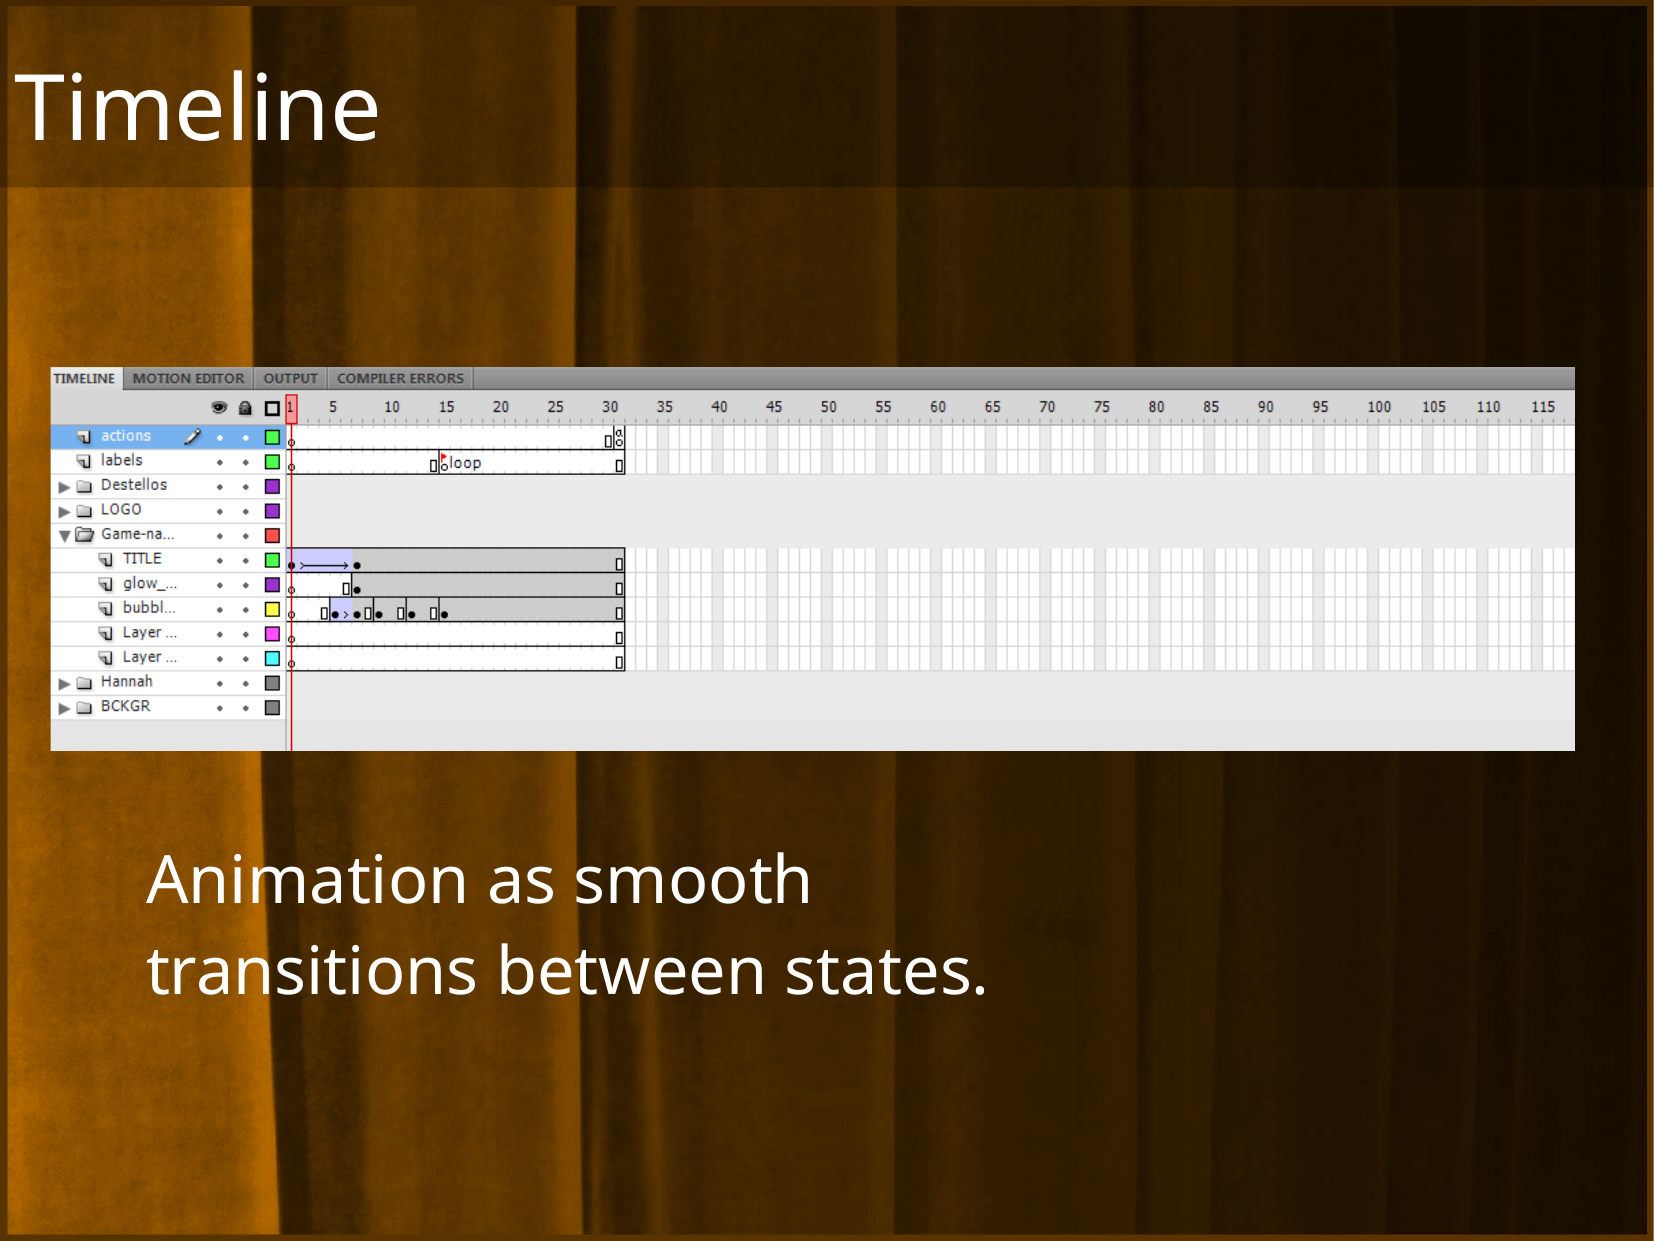

Timeline
Animation as smooth transitions between states.